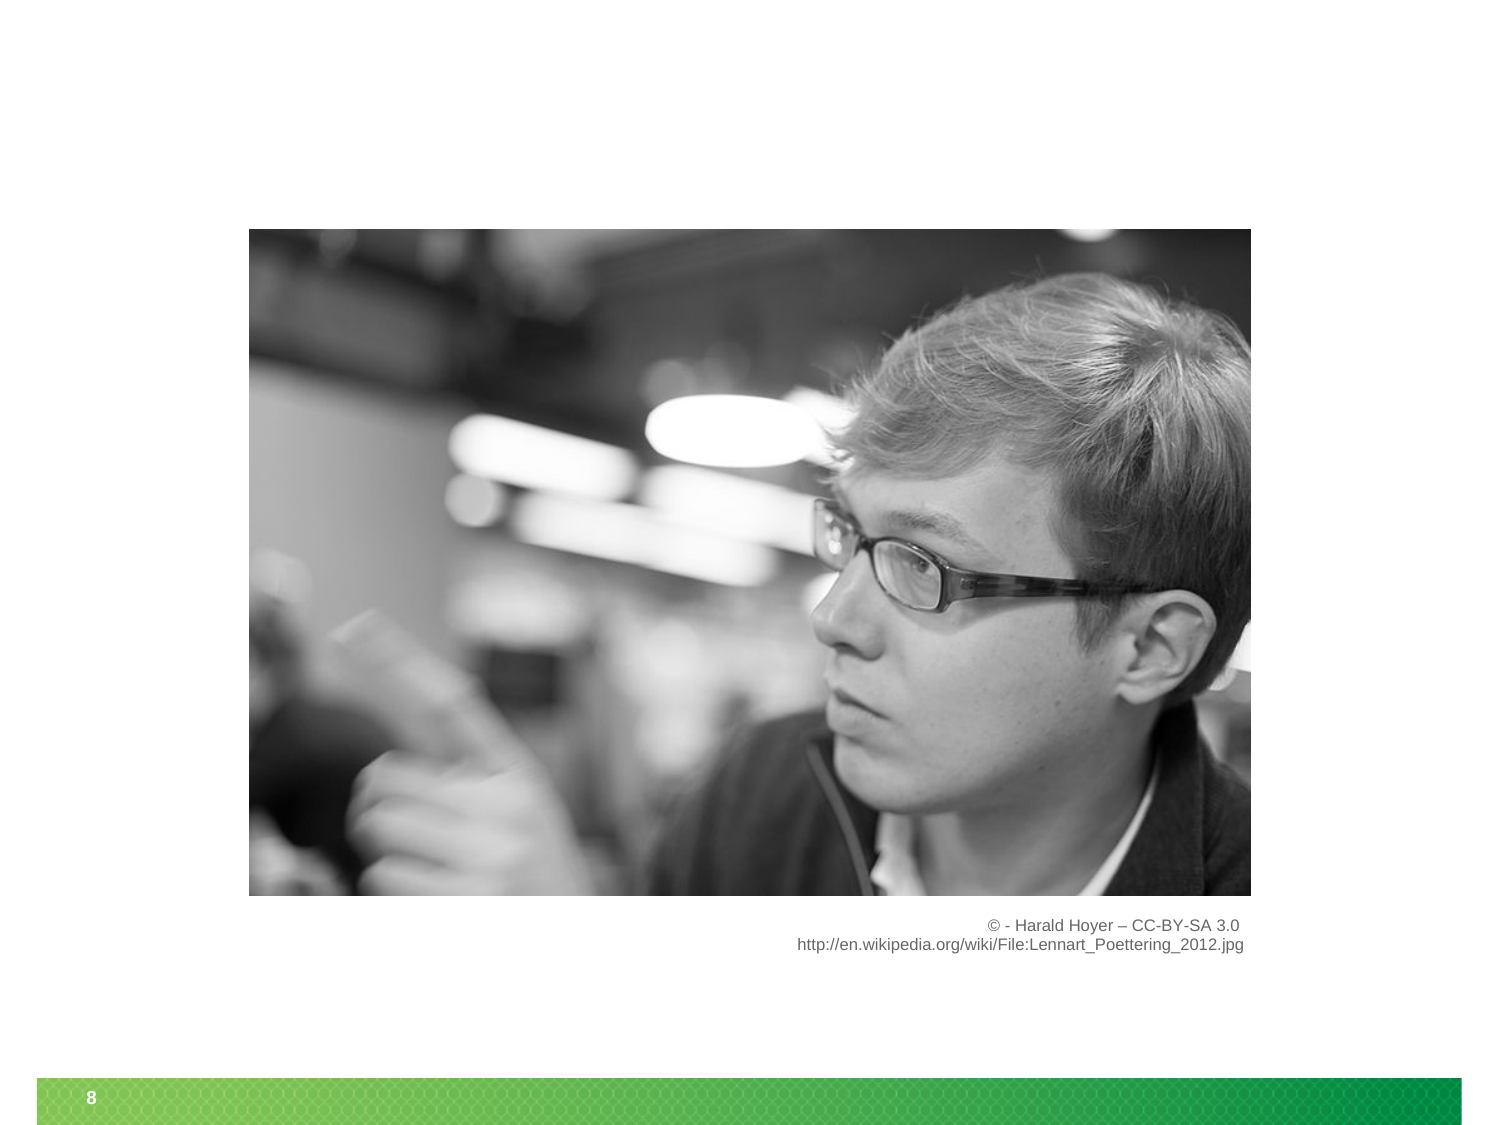

© - Harald Hoyer – CC-BY-SA 3.0
http://en.wikipedia.org/wiki/File:Lennart_Poettering_2012.jpg